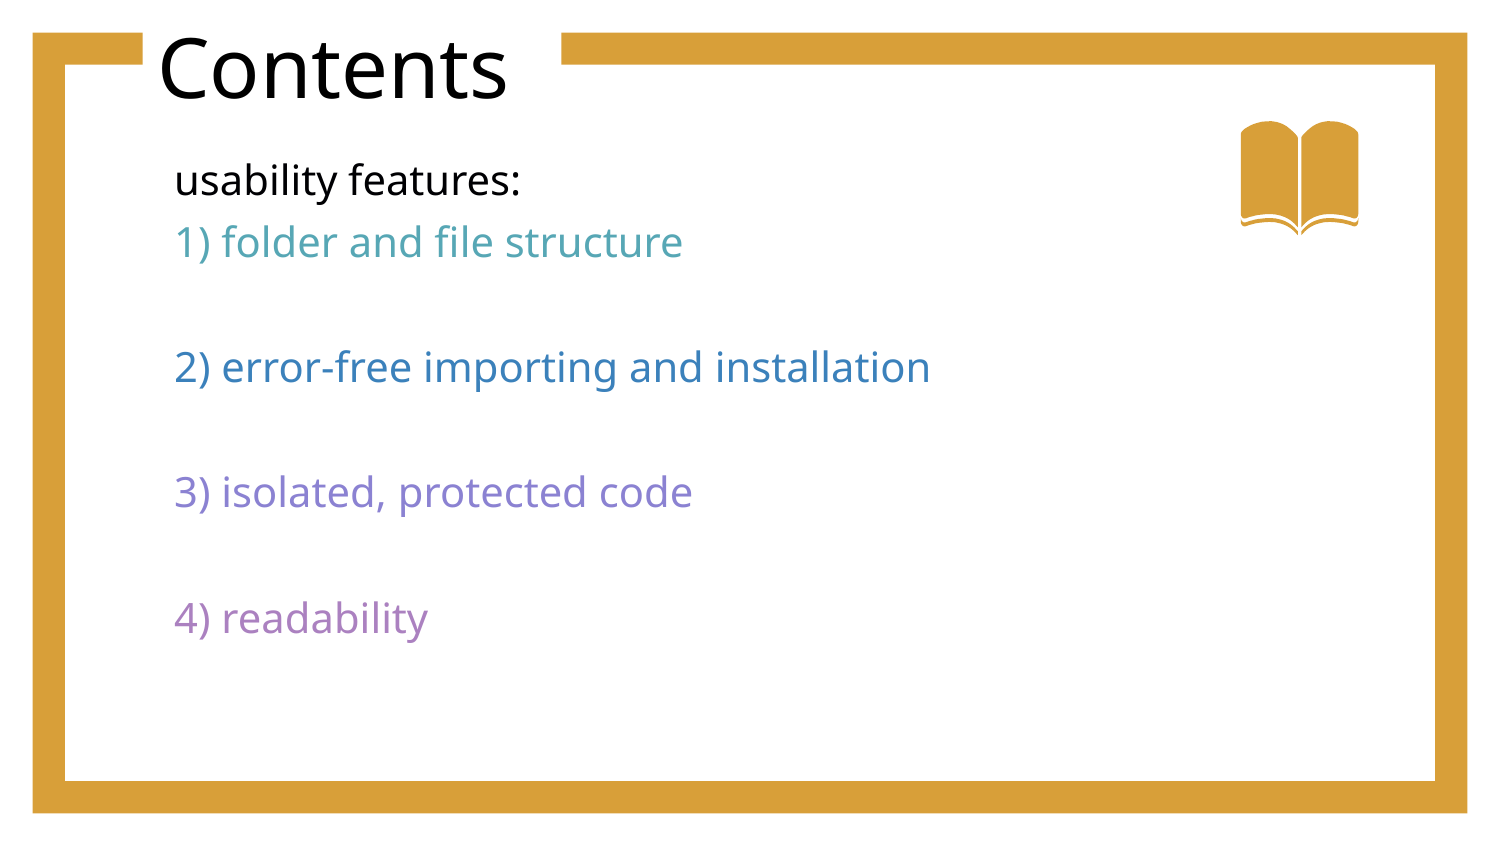

Contents
# usability features:
1) folder and file structure
2) error-free importing and installation
3) isolated, protected code
4) readability